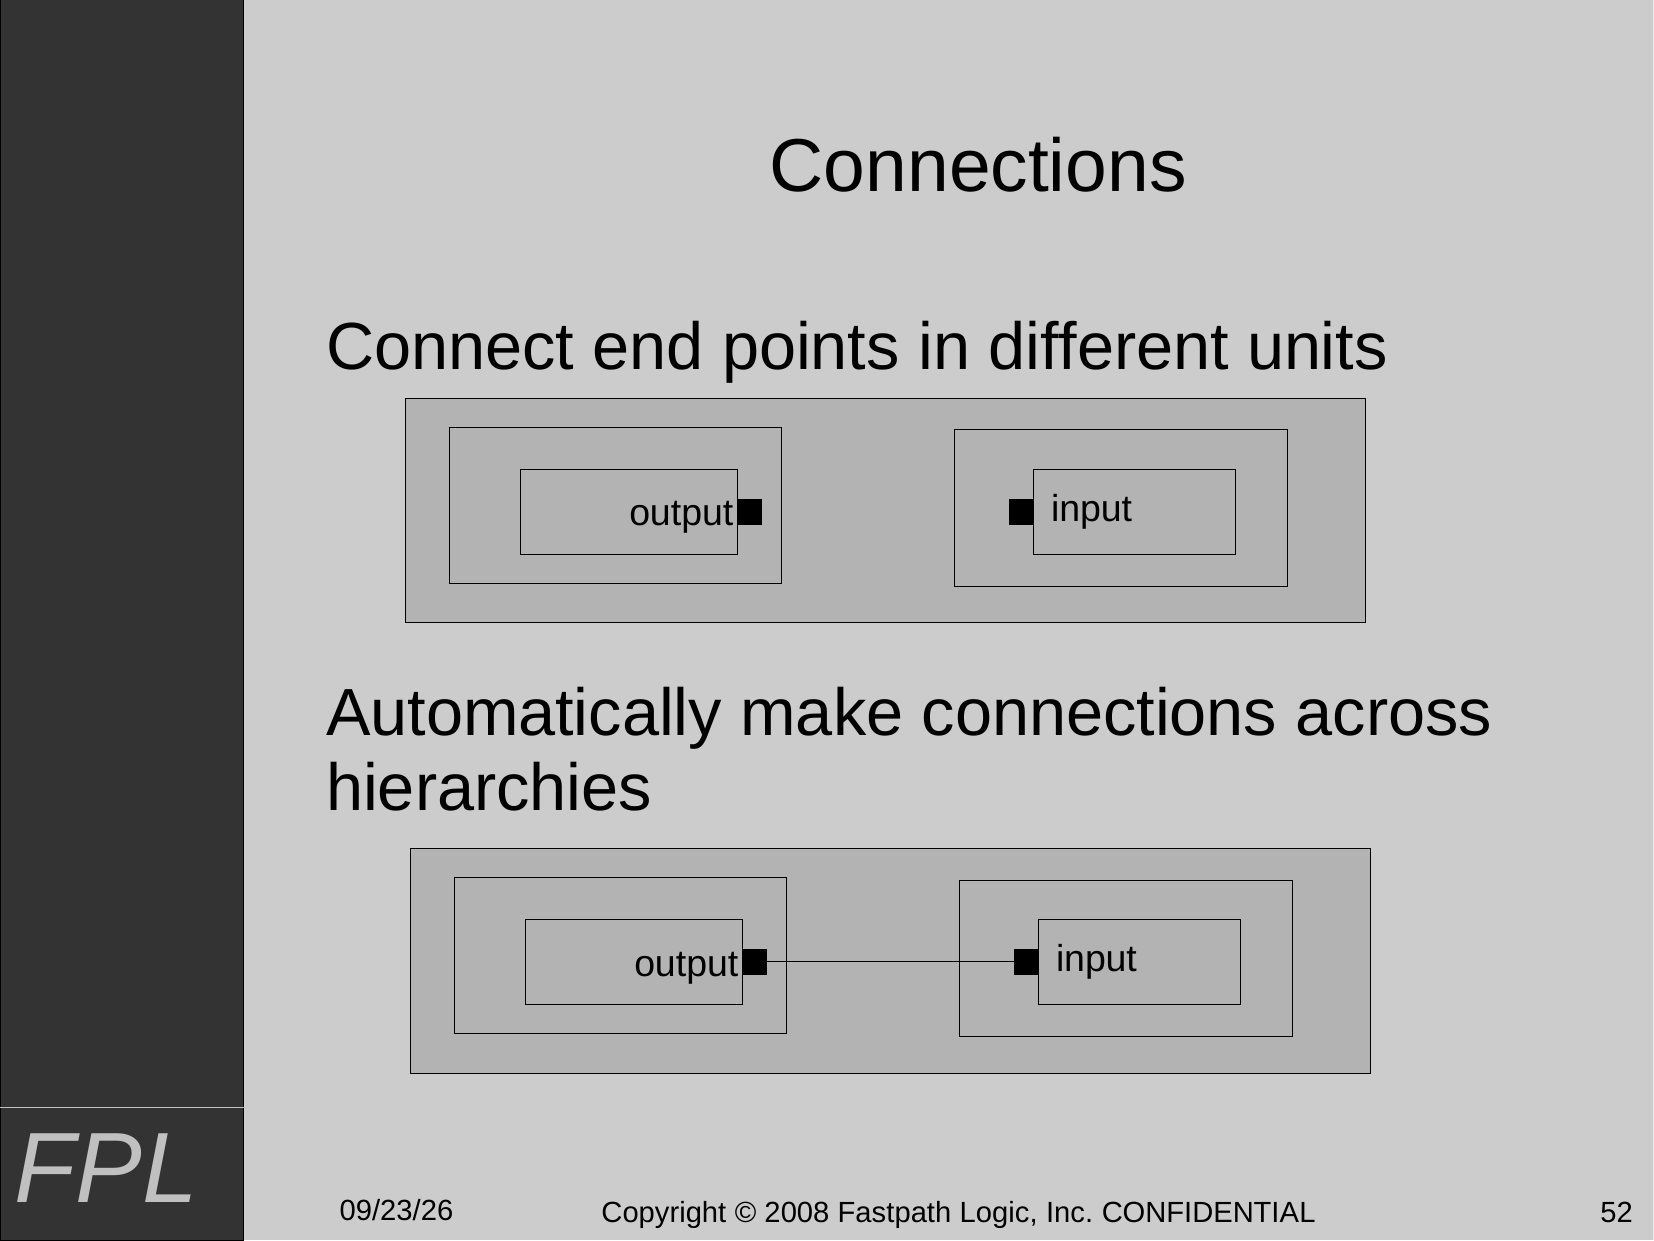

Connections
# Connect end points in different units
Automatically make connections across hierarchies
input
output
input
output
52
© 2008 FASTPATH LOGIC INC.